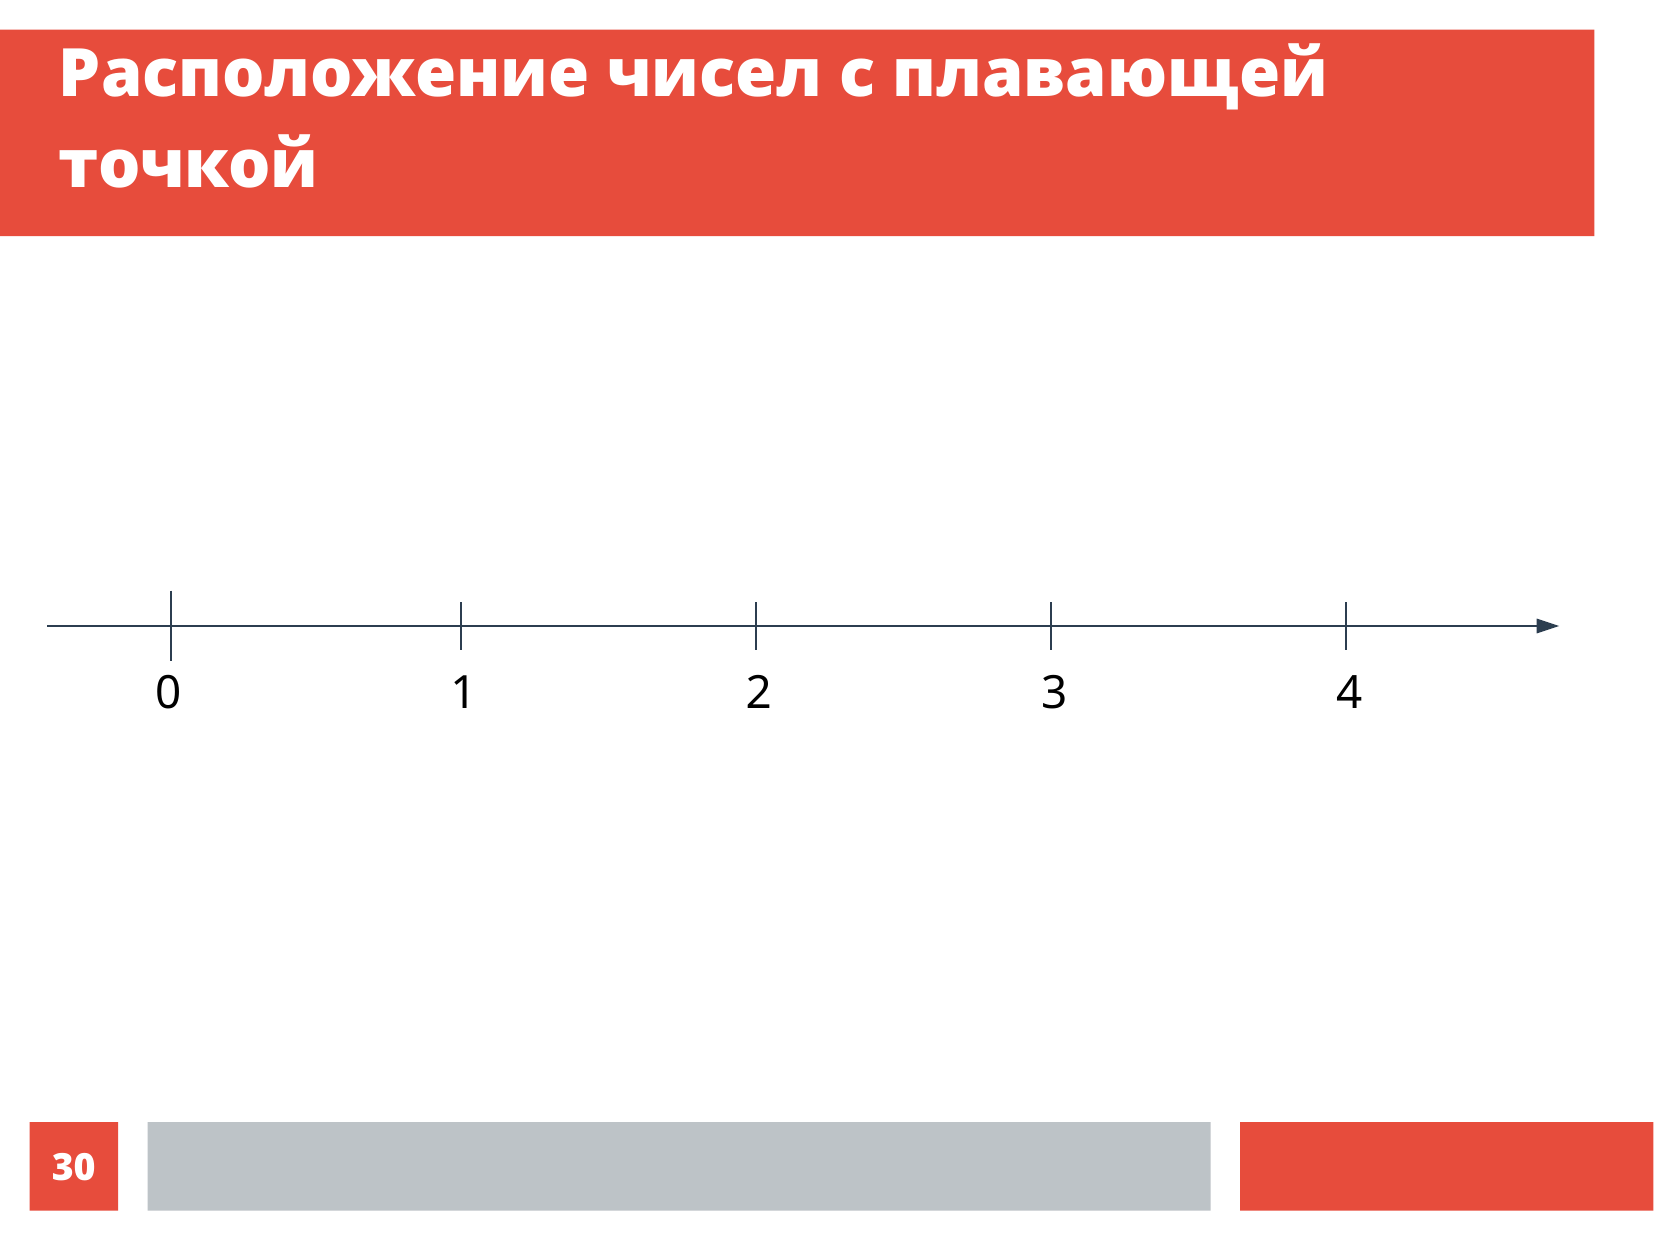

# Расположение чисел с плавающей точкой
0
1
2
3
4
30